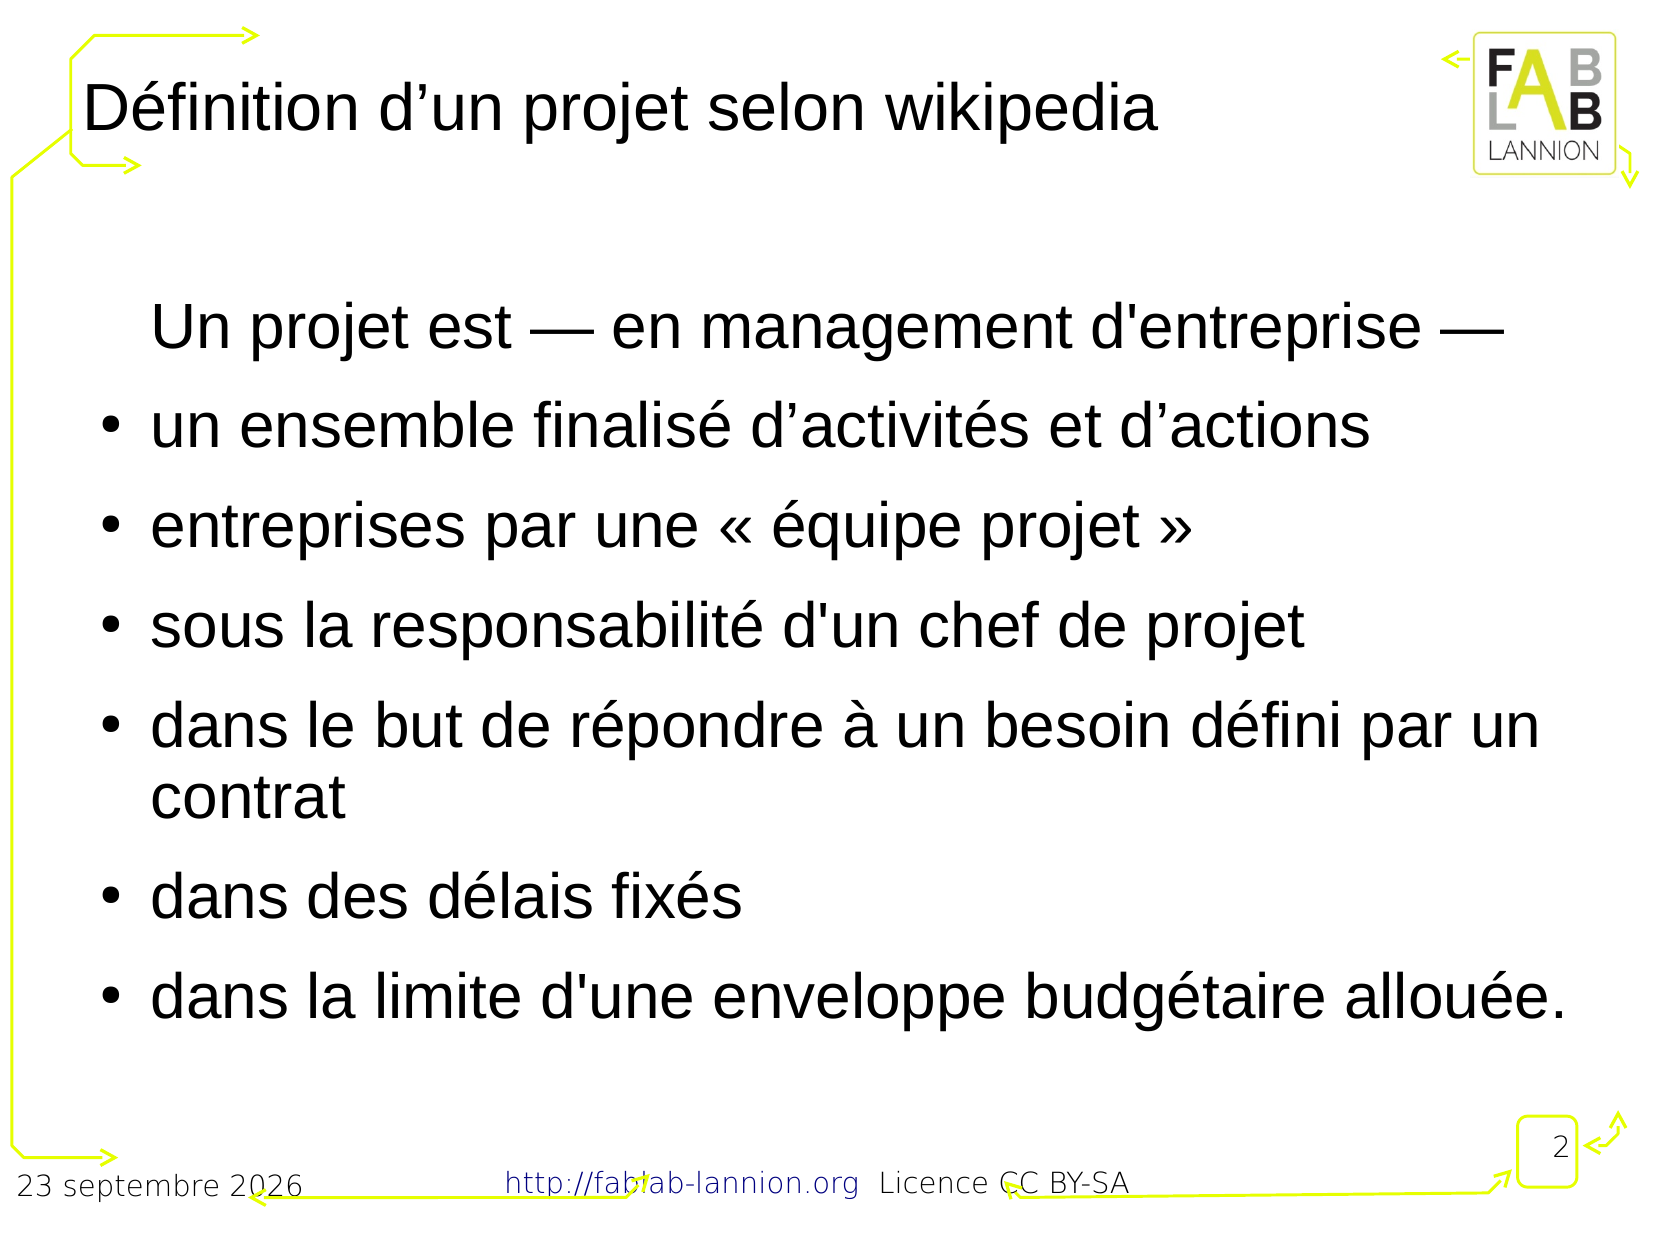

# Définition d’un projet selon wikipedia
Un projet est — en management d'entreprise —
un ensemble finalisé d’activités et d’actions
entreprises par une « équipe projet »
sous la responsabilité d'un chef de projet
dans le but de répondre à un besoin défini par un contrat
dans des délais fixés
dans la limite d'une enveloppe budgétaire allouée.
2